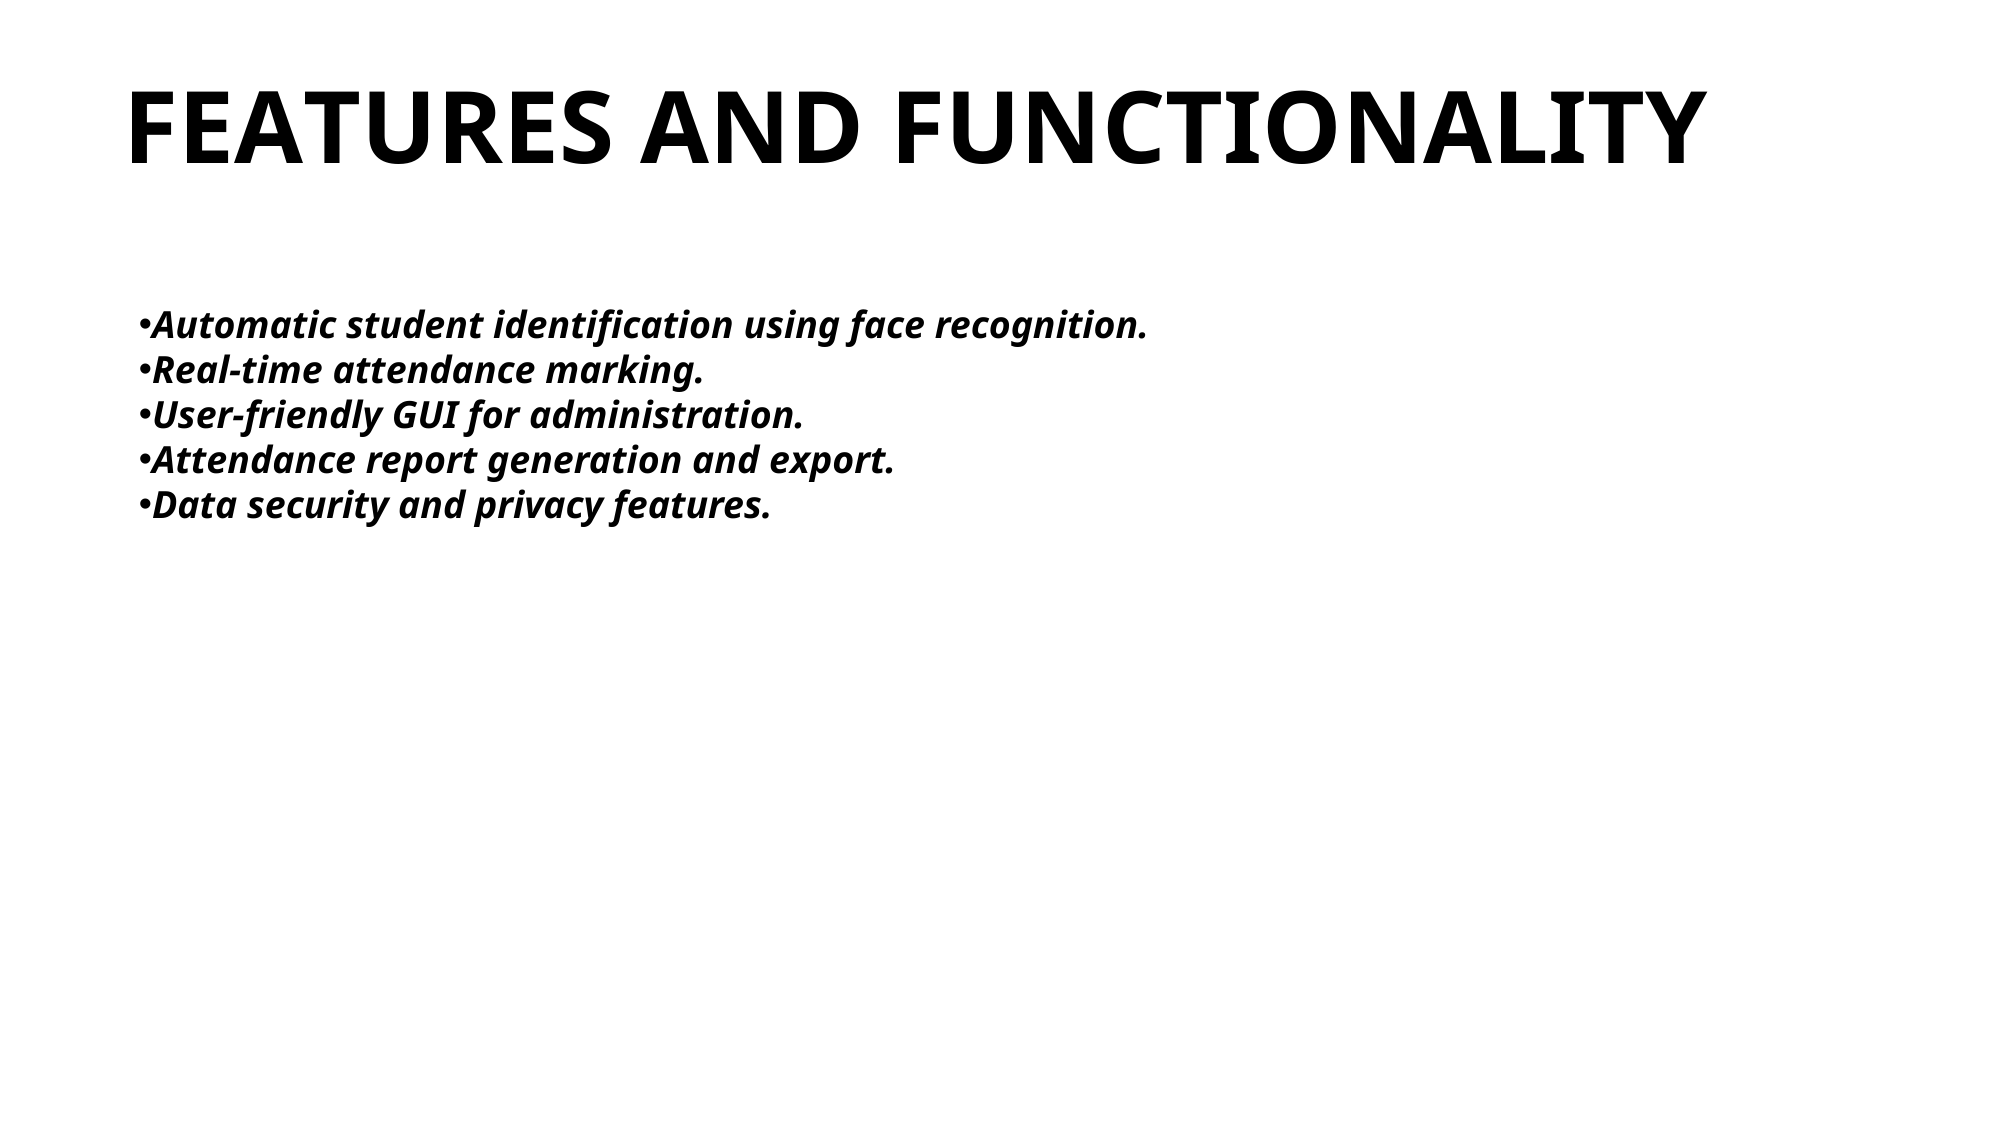

# FEATURES AND FUNCTIONALITY
Automatic student identification using face recognition.
Real-time attendance marking.
User-friendly GUI for administration.
Attendance report generation and export.
Data security and privacy features.